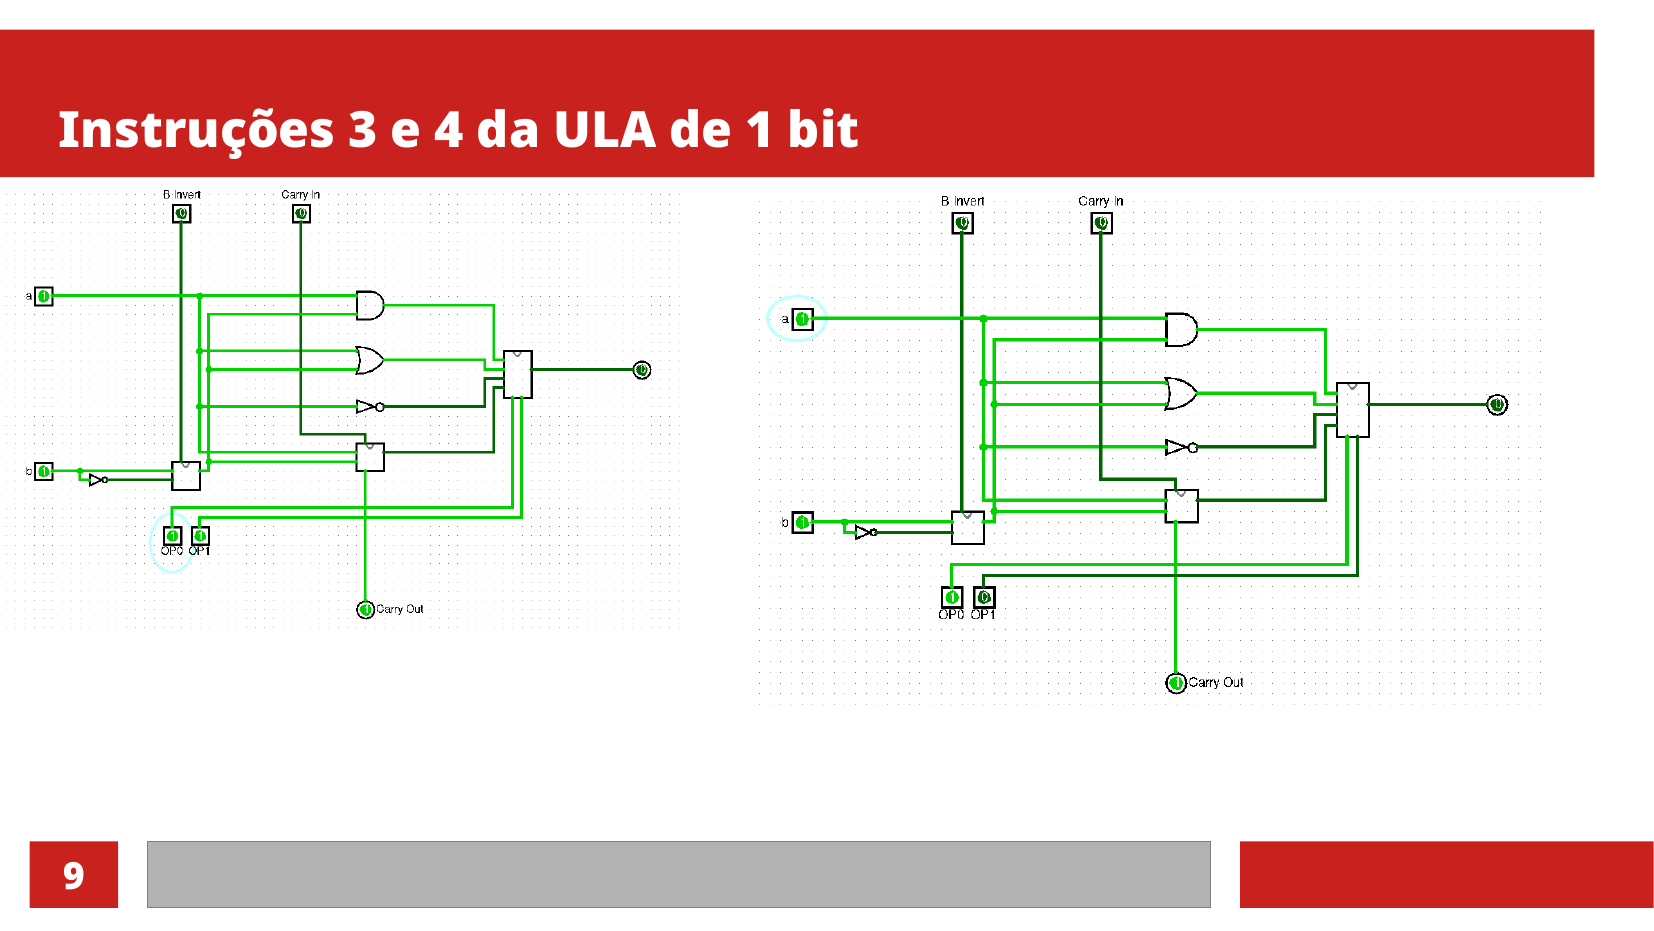

# Instruções 3 e 4 da ULA de 1 bit
9